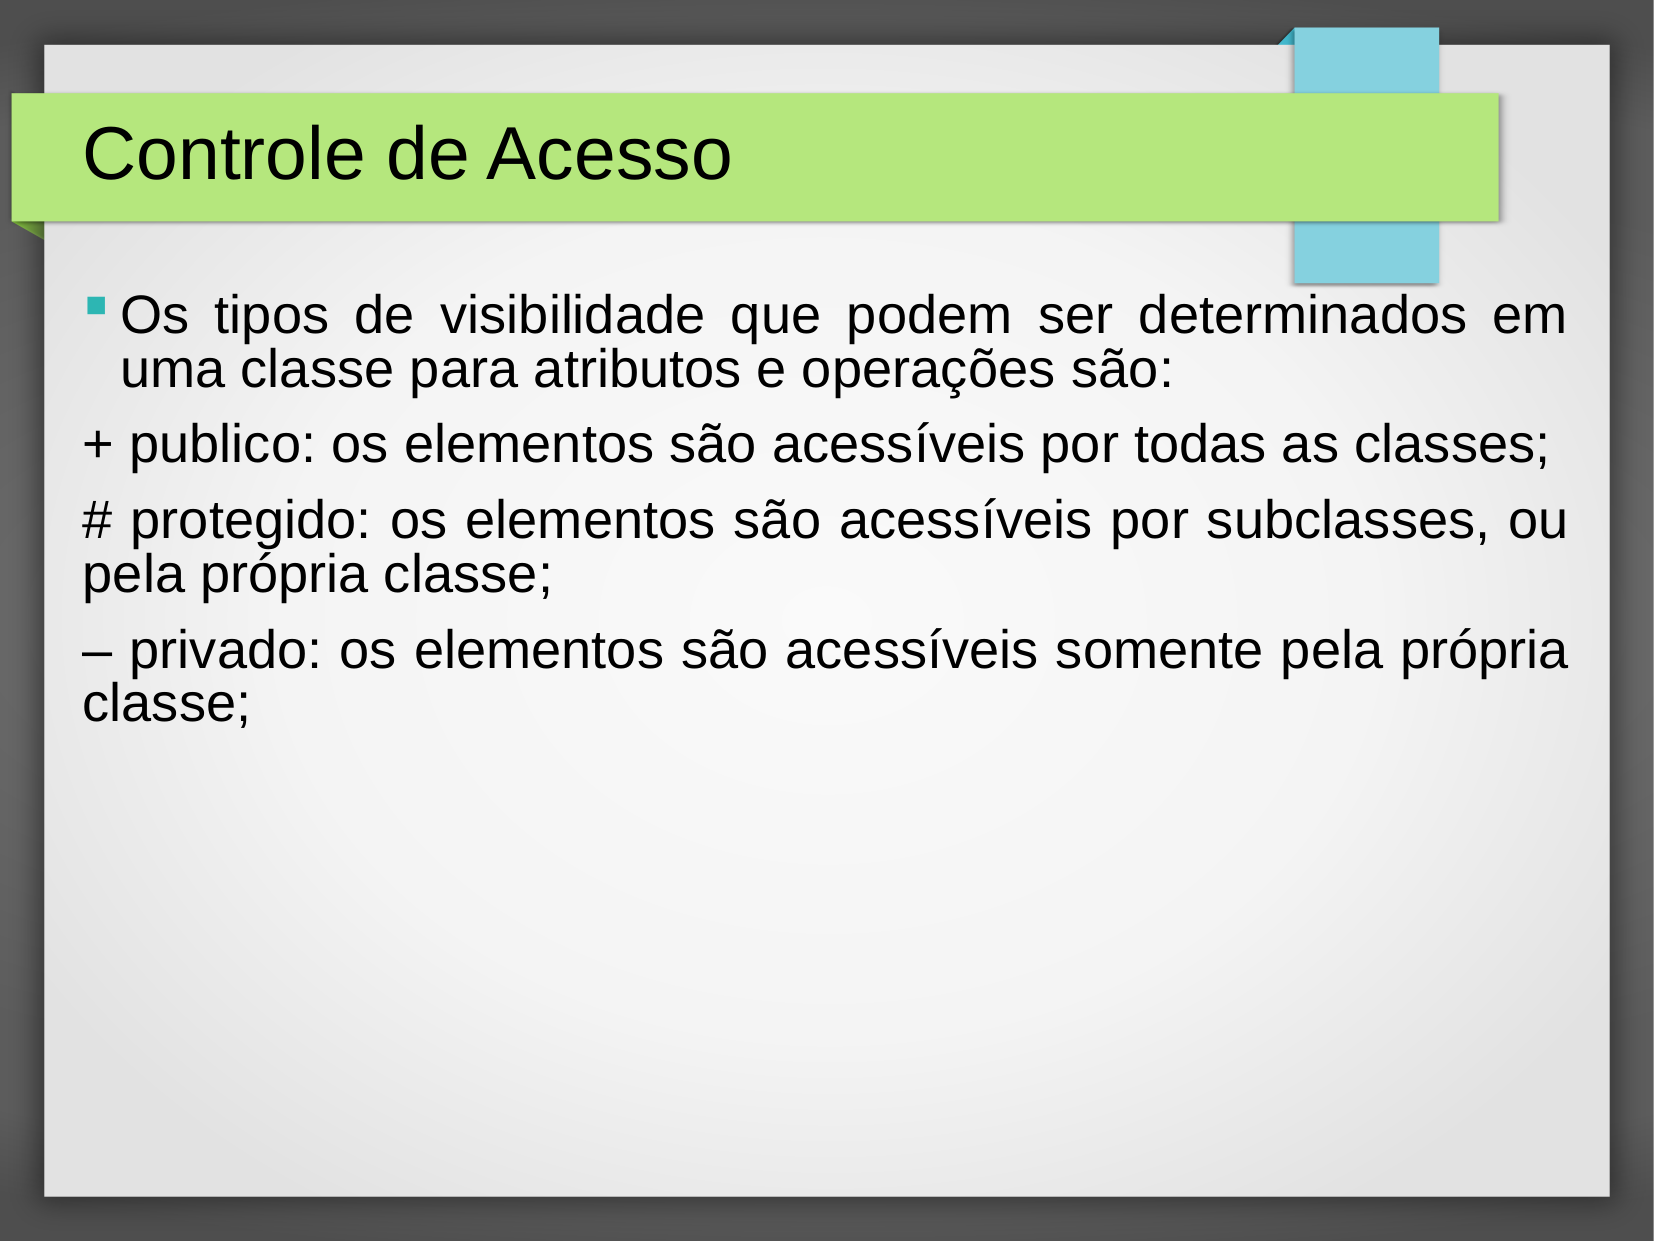

# Controle de Acesso
Os tipos de visibilidade que podem ser determinados em uma classe para atributos e operações são:
+ publico: os elementos são acessíveis por todas as classes;
# protegido: os elementos são acessíveis por subclasses, ou pela própria classe;
– privado: os elementos são acessíveis somente pela própria classe;